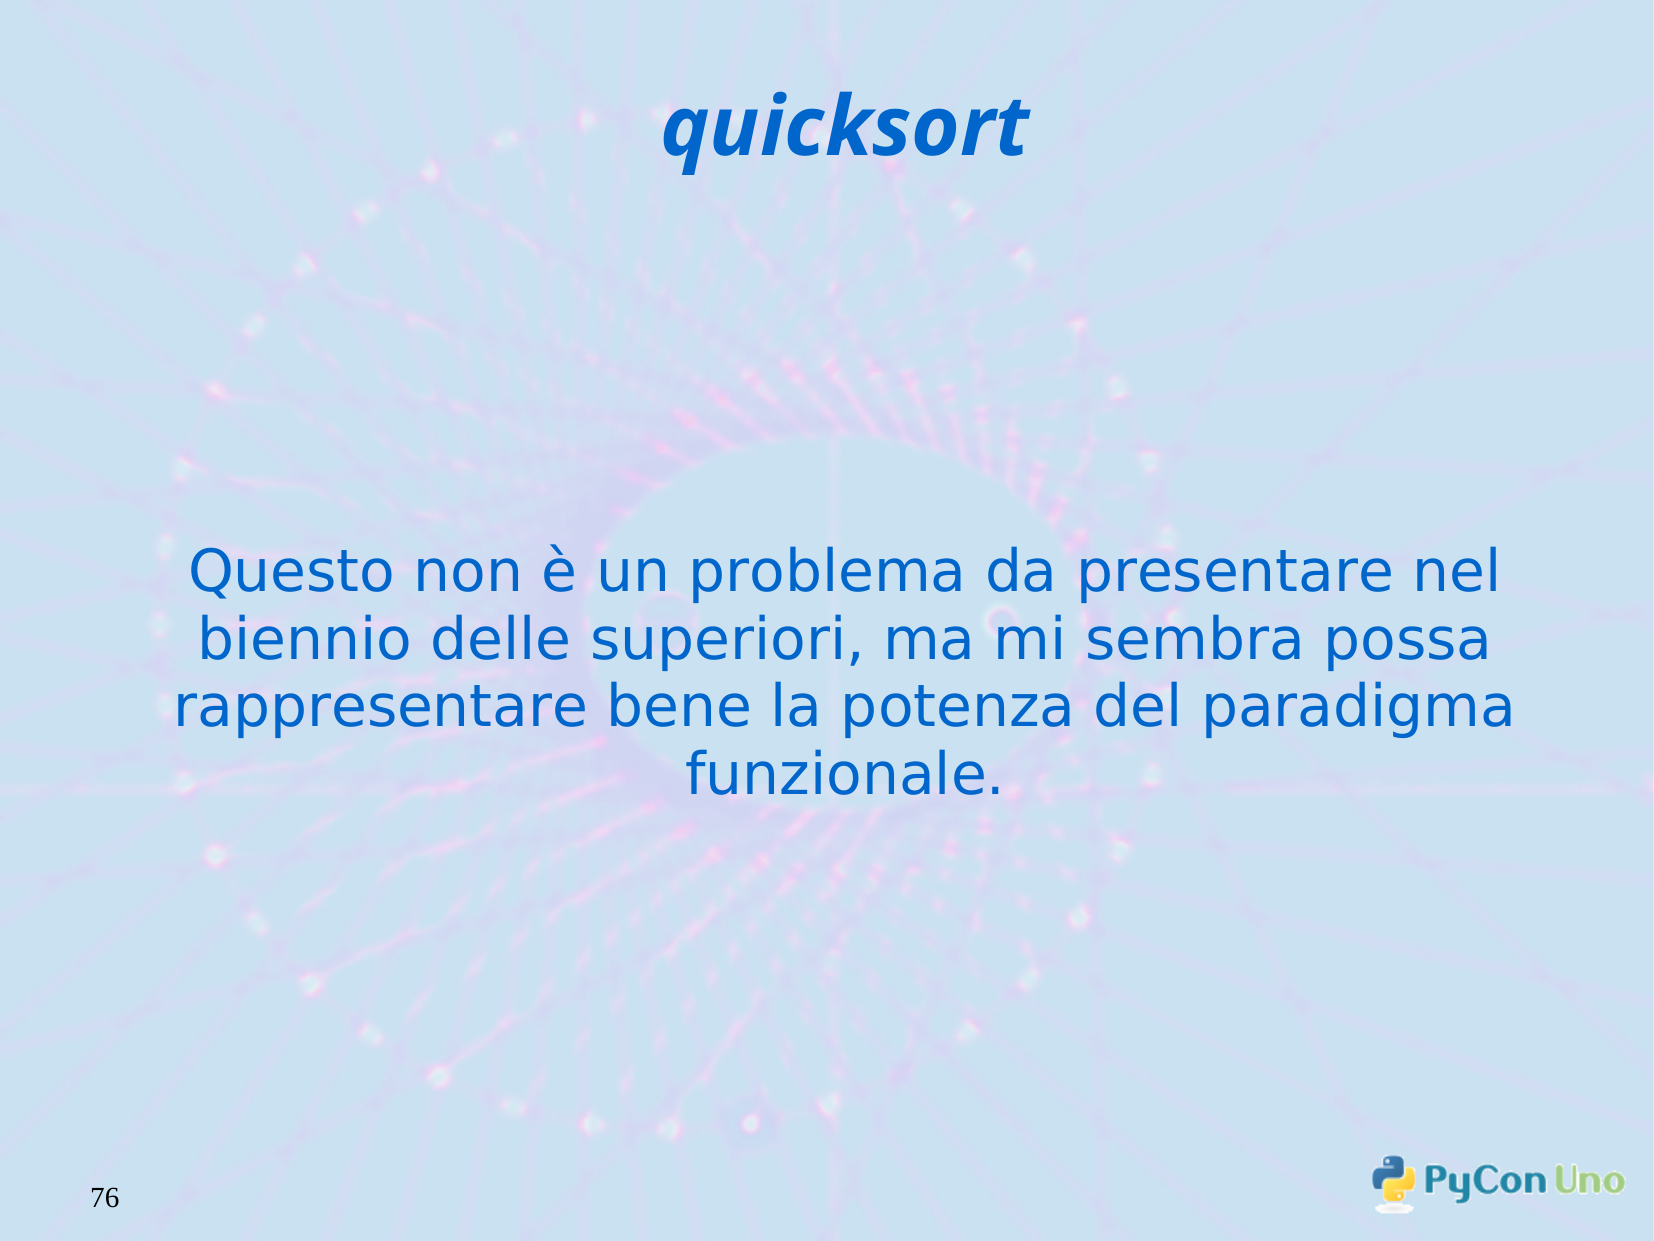

# quicksort
Questo non è un problema da presentare nel biennio delle superiori, ma mi sembra possa rappresentare bene la potenza del paradigma funzionale.
76